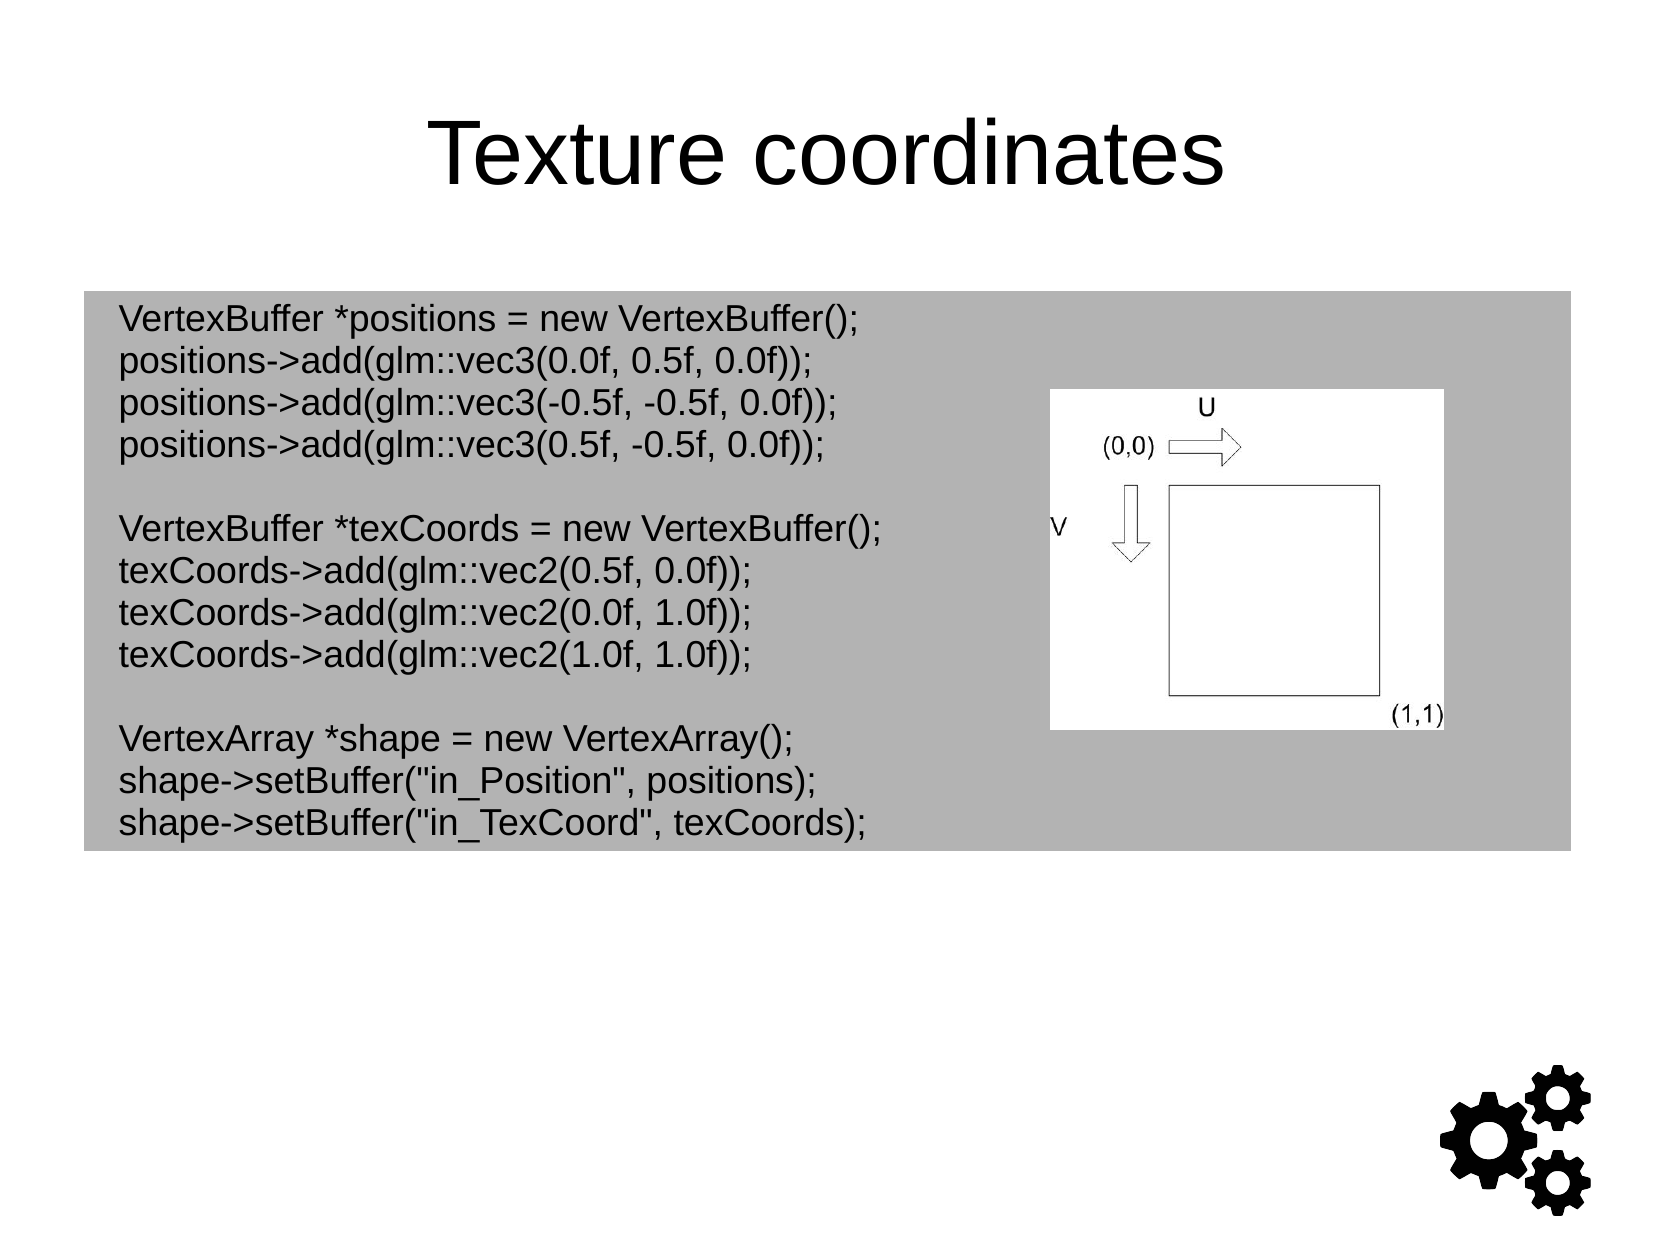

# Texture coordinates
| VertexBuffer \*positions = new VertexBuffer(); positions->add(glm::vec3(0.0f, 0.5f, 0.0f)); positions->add(glm::vec3(-0.5f, -0.5f, 0.0f)); positions->add(glm::vec3(0.5f, -0.5f, 0.0f)); VertexBuffer \*texCoords = new VertexBuffer(); texCoords->add(glm::vec2(0.5f, 0.0f)); texCoords->add(glm::vec2(0.0f, 1.0f)); texCoords->add(glm::vec2(1.0f, 1.0f)); VertexArray \*shape = new VertexArray(); shape->setBuffer("in\_Position", positions); shape->setBuffer("in\_TexCoord", texCoords); |
| --- |